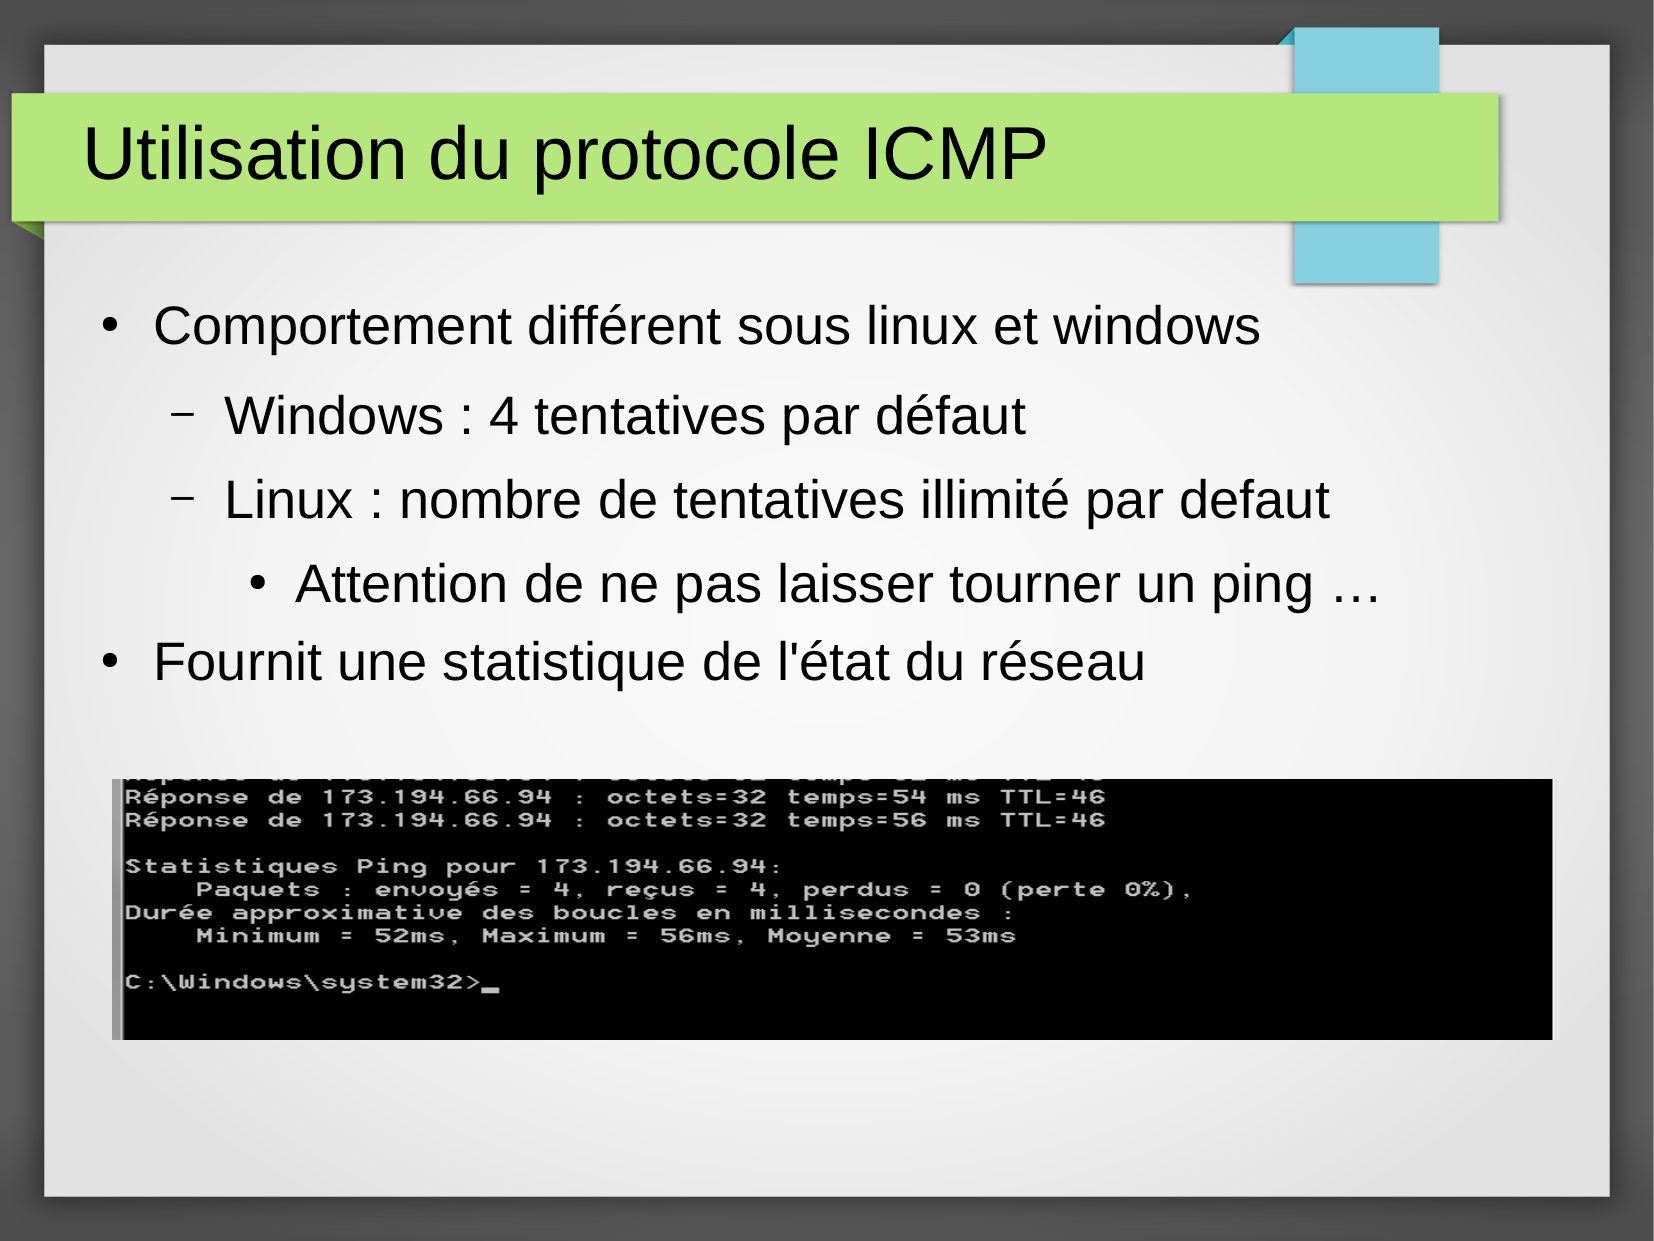

# Utilisation du protocole ICMP
Comportement différent sous linux et windows
Windows : 4 tentatives par défaut
Linux : nombre de tentatives illimité par defaut
Attention de ne pas laisser tourner un ping …
Fournit une statistique de l'état du réseau